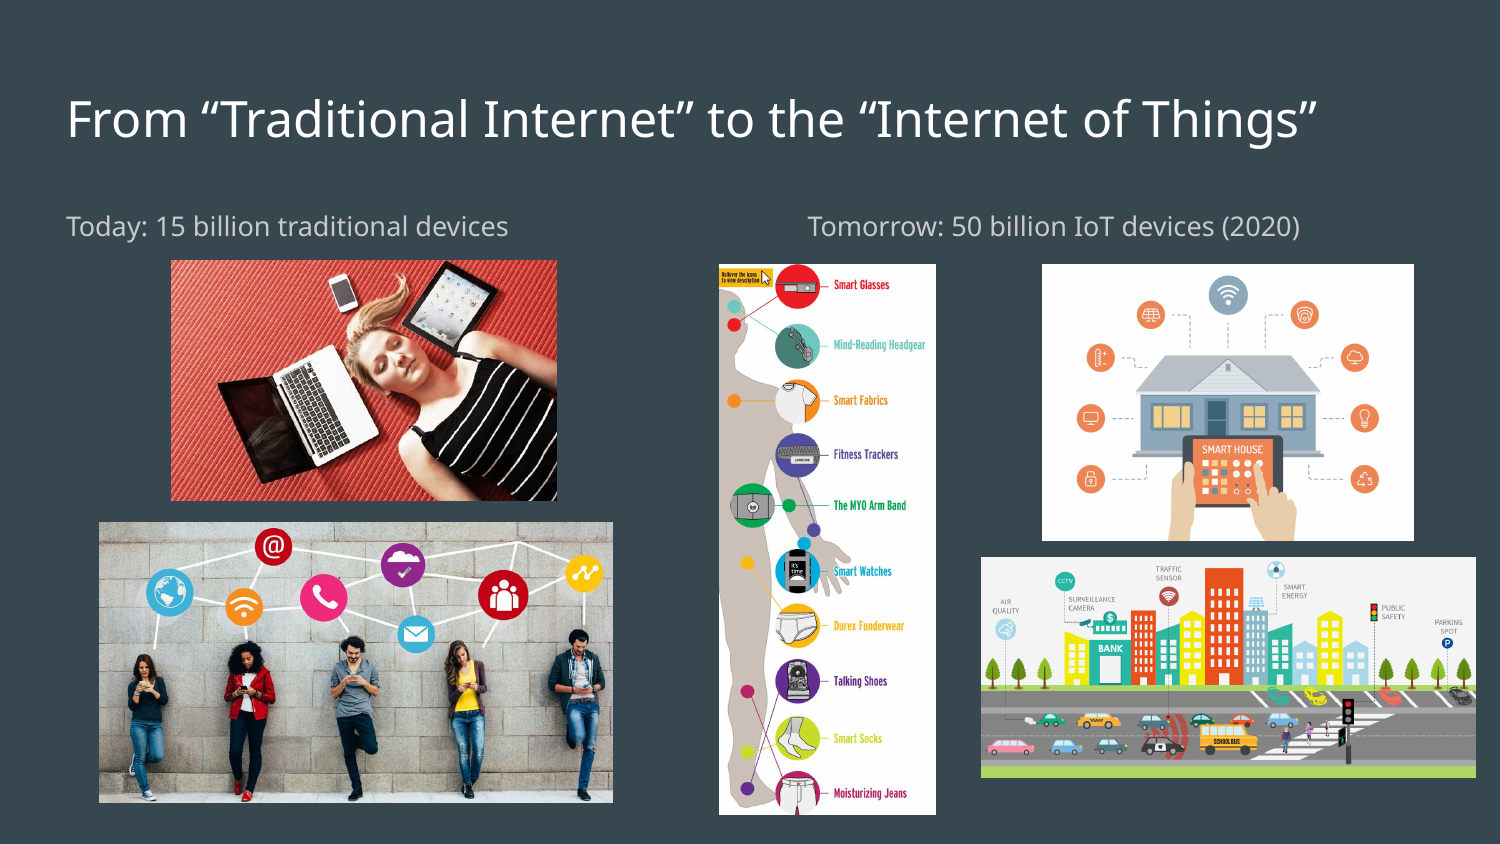

# From “Traditional Internet” to the “Internet of Things”
Today: 15 billion traditional devices
Tomorrow: 50 billion IoT devices (2020)